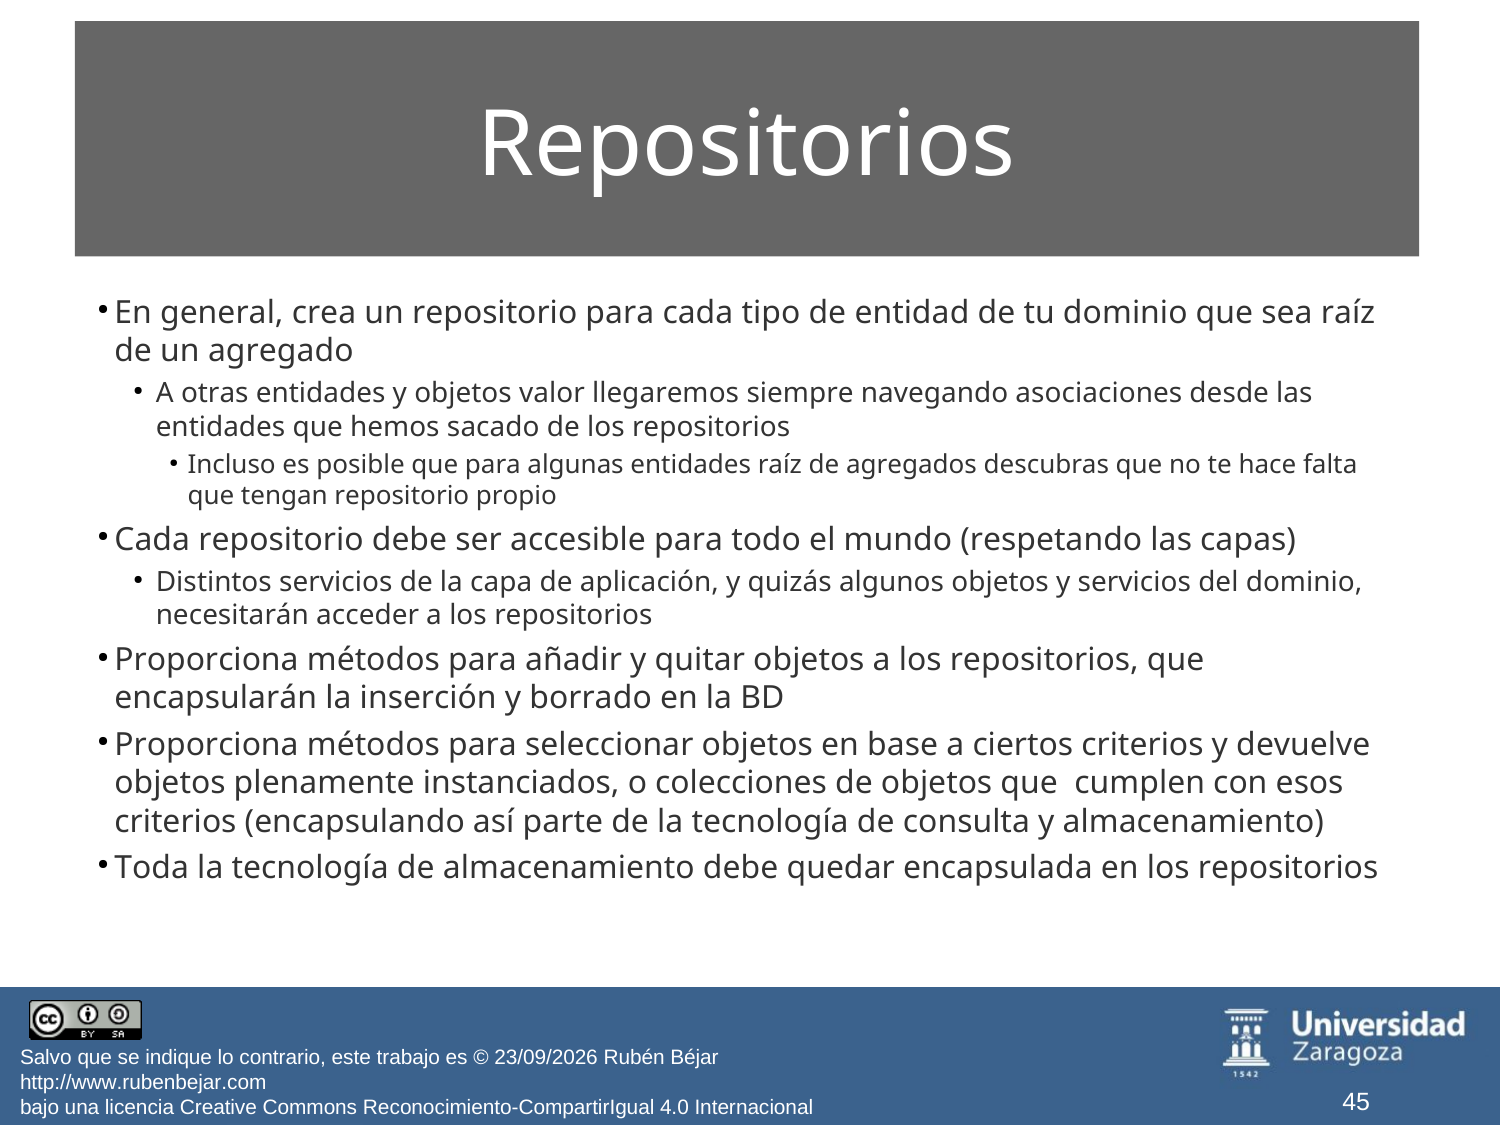

# Repositorios
En general, crea un repositorio para cada tipo de entidad de tu dominio que sea raíz de un agregado
A otras entidades y objetos valor llegaremos siempre navegando asociaciones desde las entidades que hemos sacado de los repositorios
Incluso es posible que para algunas entidades raíz de agregados descubras que no te hace falta que tengan repositorio propio
Cada repositorio debe ser accesible para todo el mundo (respetando las capas)
Distintos servicios de la capa de aplicación, y quizás algunos objetos y servicios del dominio, necesitarán acceder a los repositorios
Proporciona métodos para añadir y quitar objetos a los repositorios, que encapsularán la inserción y borrado en la BD
Proporciona métodos para seleccionar objetos en base a ciertos criterios y devuelve objetos plenamente instanciados, o colecciones de objetos que cumplen con esos criterios (encapsulando así parte de la tecnología de consulta y almacenamiento)
Toda la tecnología de almacenamiento debe quedar encapsulada en los repositorios